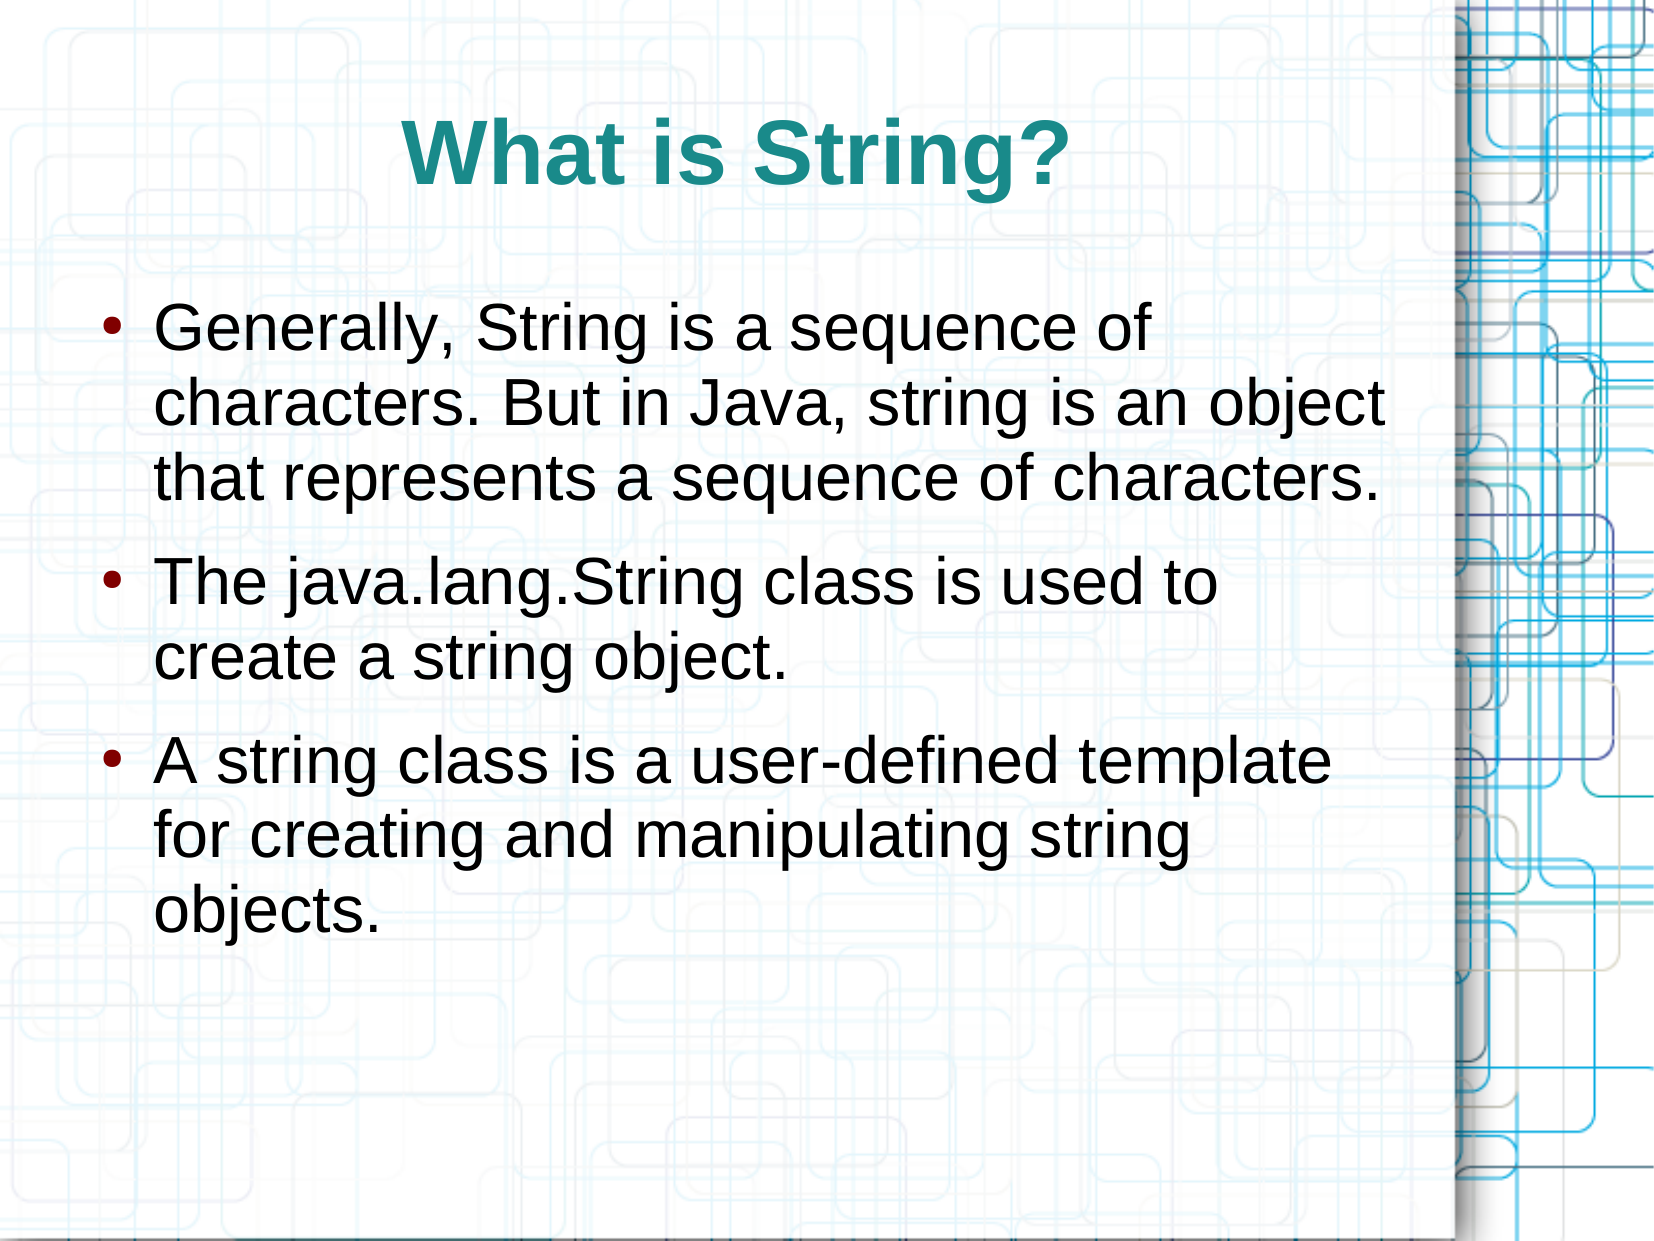

# What is String?
Generally, String is a sequence of characters. But in Java, string is an object that represents a sequence of characters.
The java.lang.String class is used to create a string object.
A string class is a user-defined template for creating and manipulating string objects.